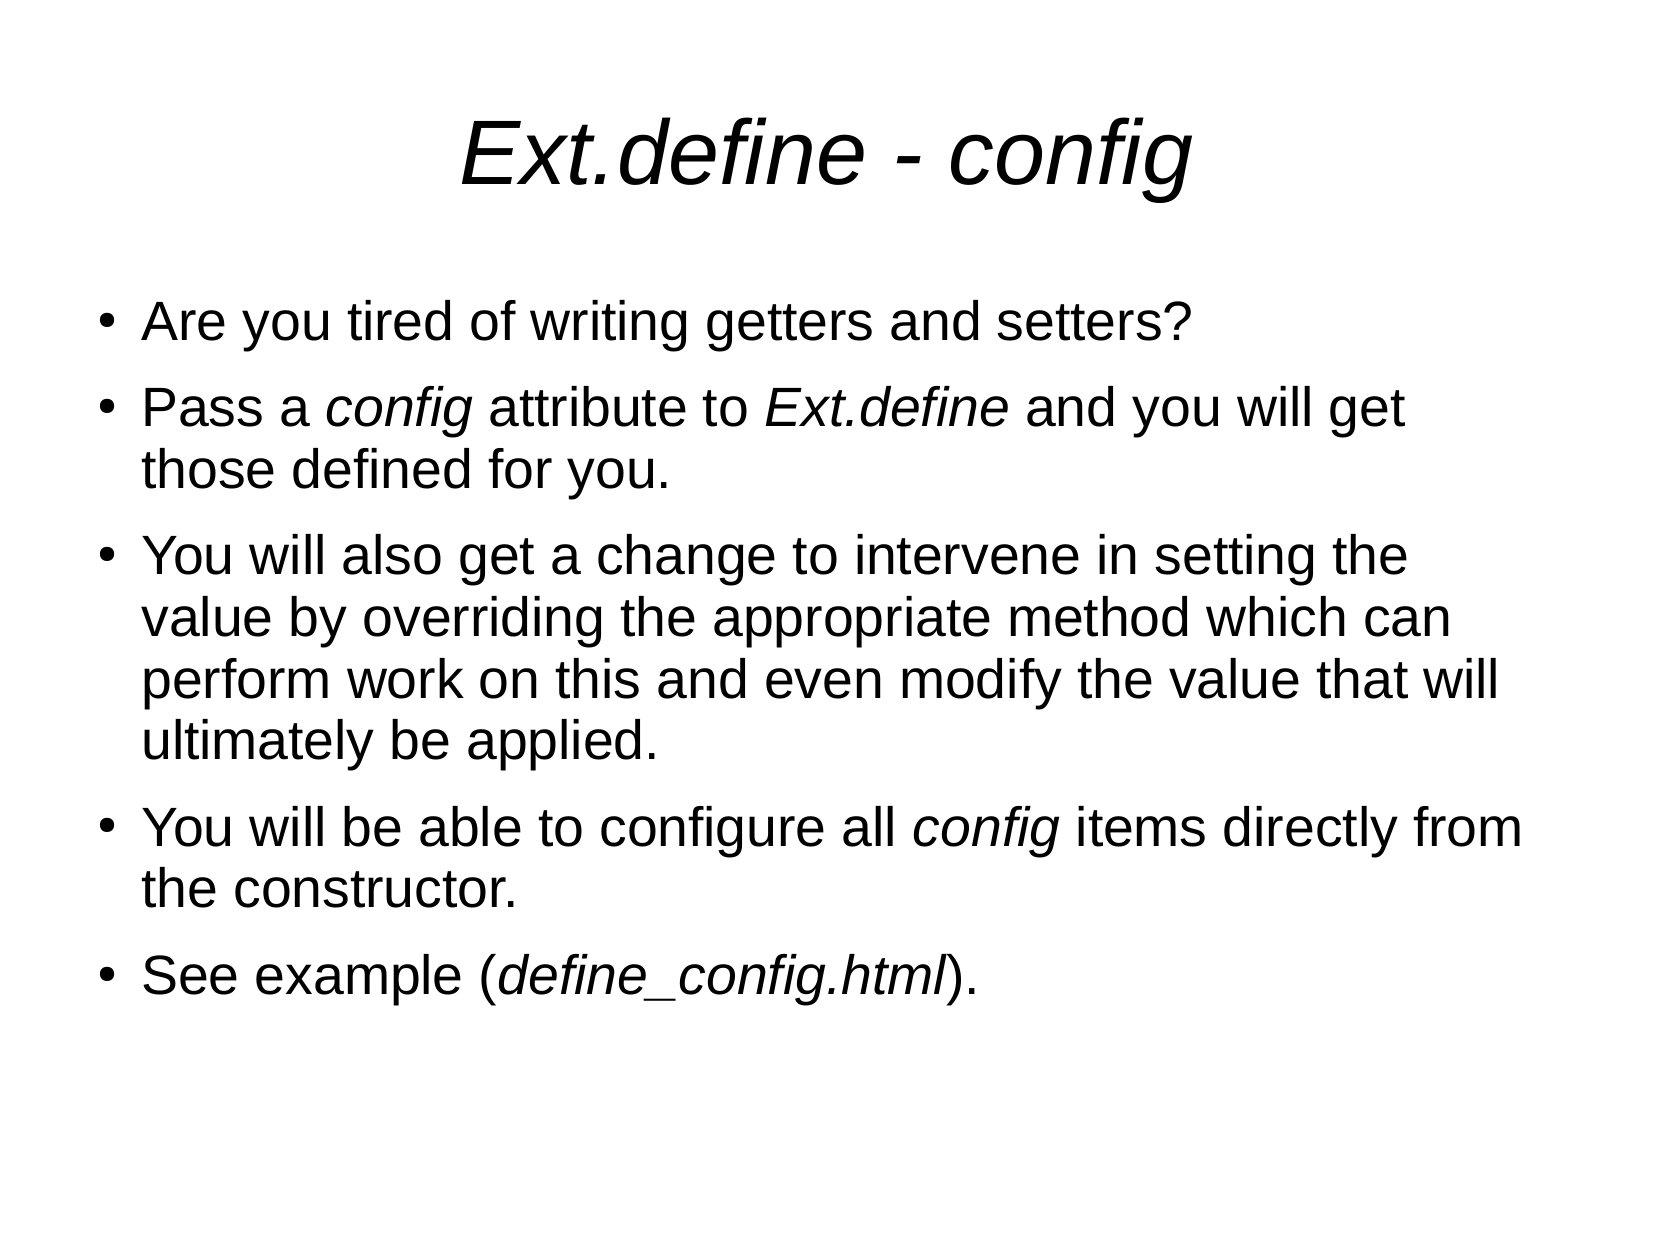

# Ext.define - config
Are you tired of writing getters and setters?
Pass a config attribute to Ext.define and you will get those defined for you.
You will also get a change to intervene in setting the value by overriding the appropriate method which can perform work on this and even modify the value that will ultimately be applied.
You will be able to configure all config items directly from the constructor.
See example (define_config.html).